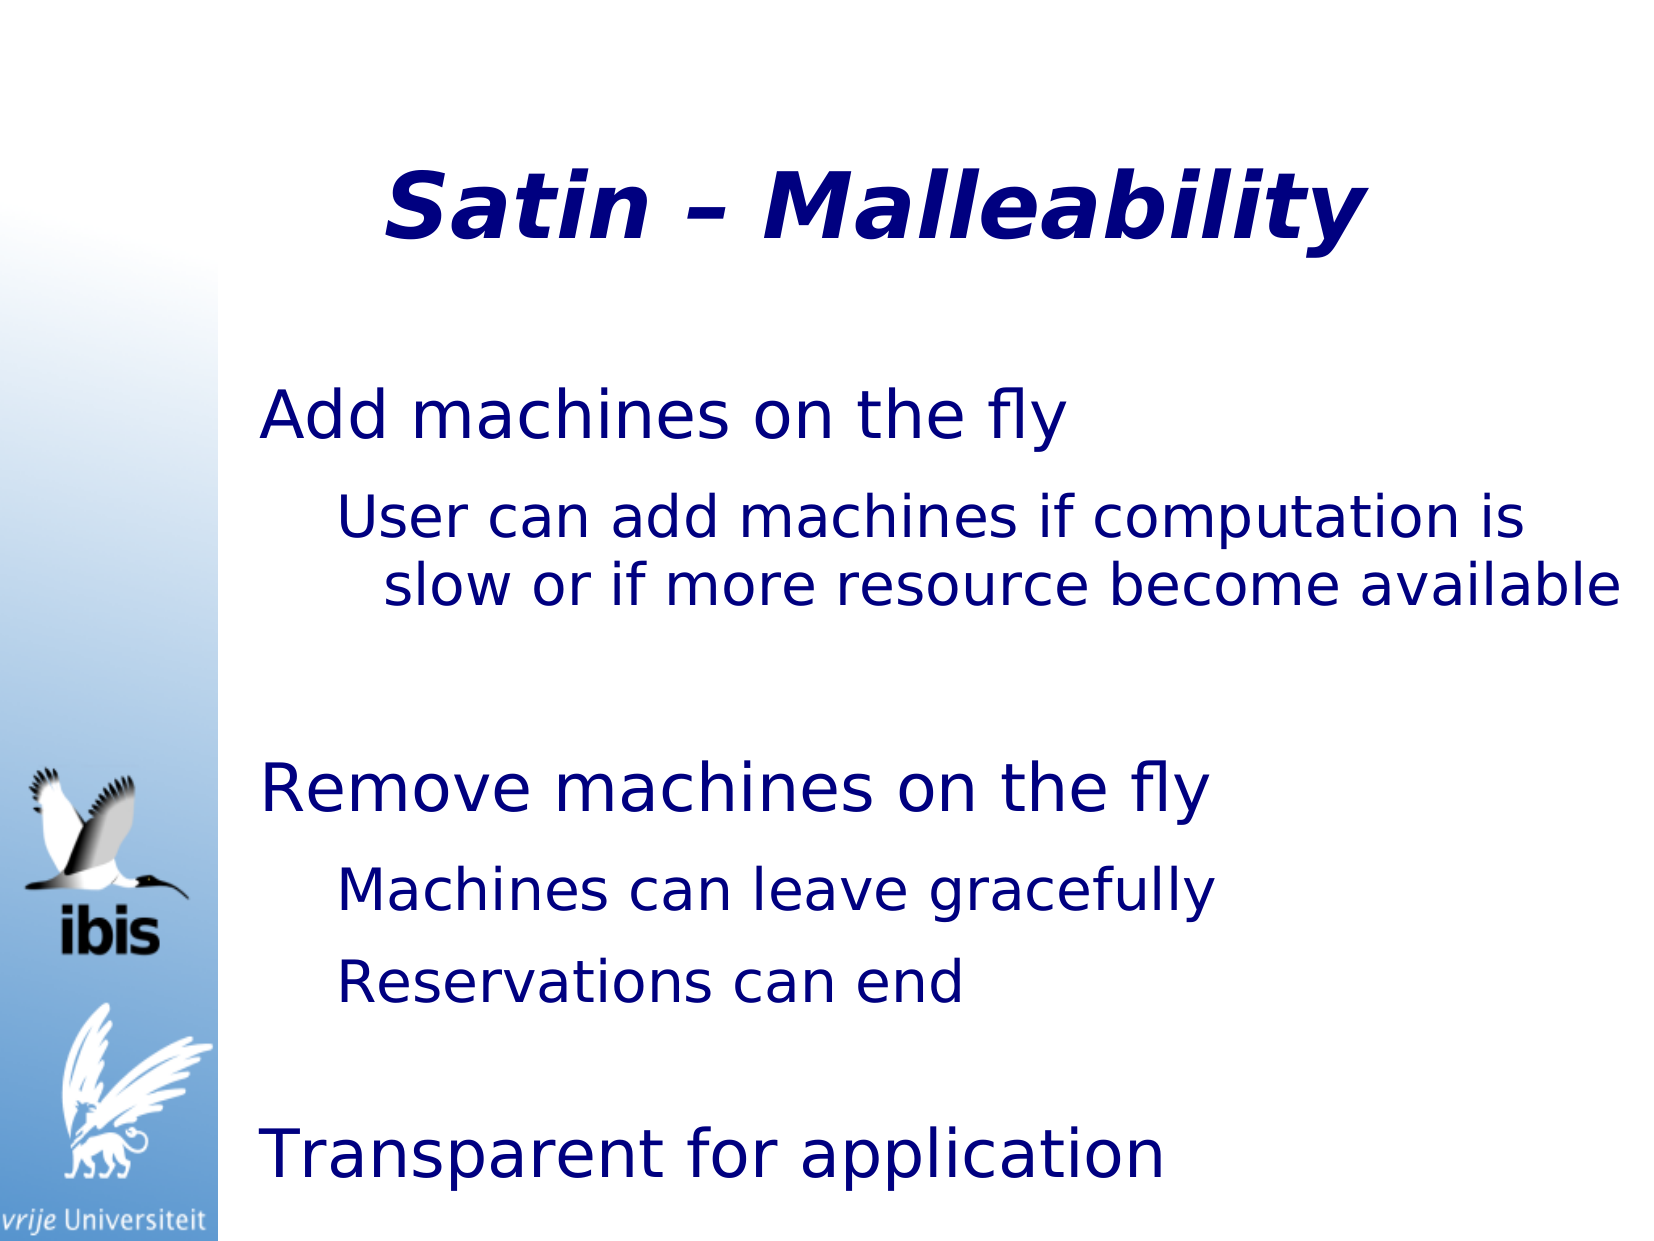

Satin – Malleability
# Add machines on the fly
User can add machines if computation is slow or if more resource become available
Remove machines on the fly
Machines can leave gracefully
Reservations can end
Transparent for application